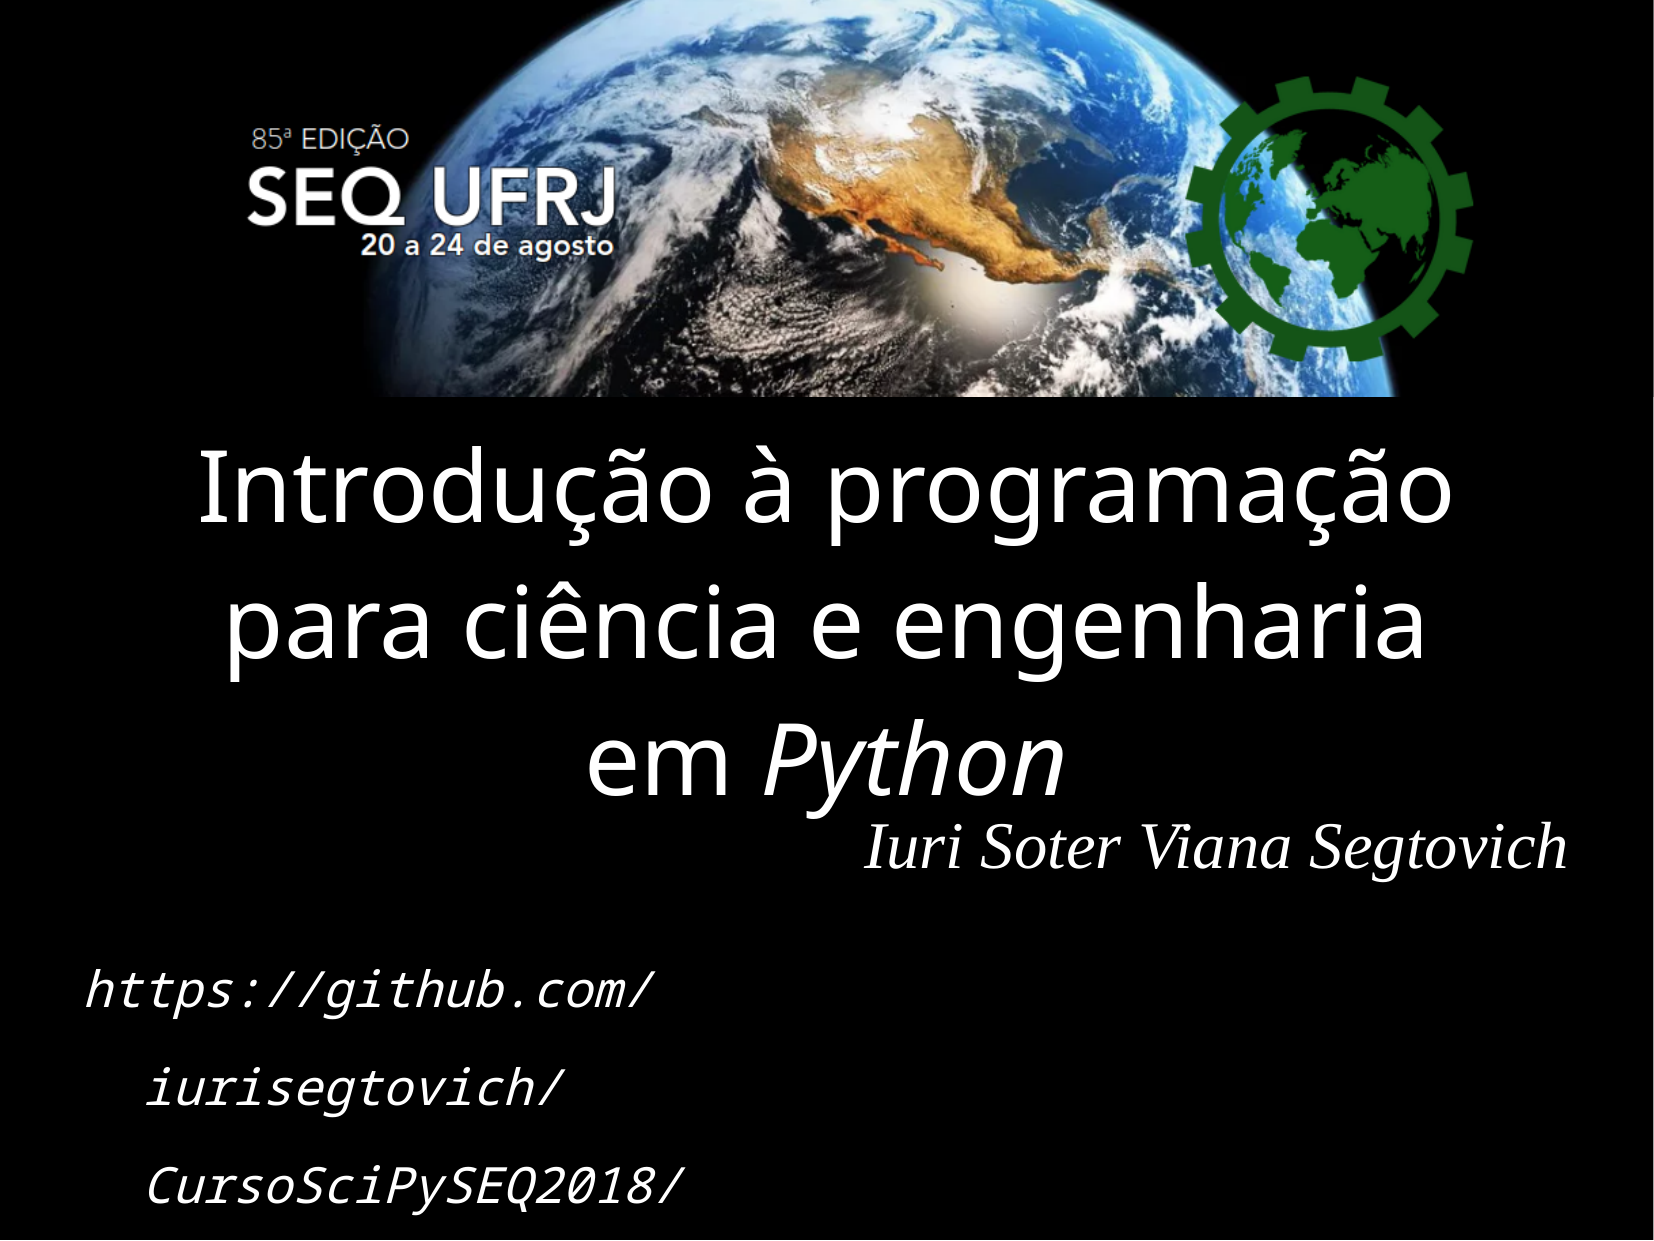

# Introdução à programação para ciência e engenharia em Python
Iuri Soter Viana Segtovich
https://github.com/
 iurisegtovich/
 CursoSciPySEQ2018/